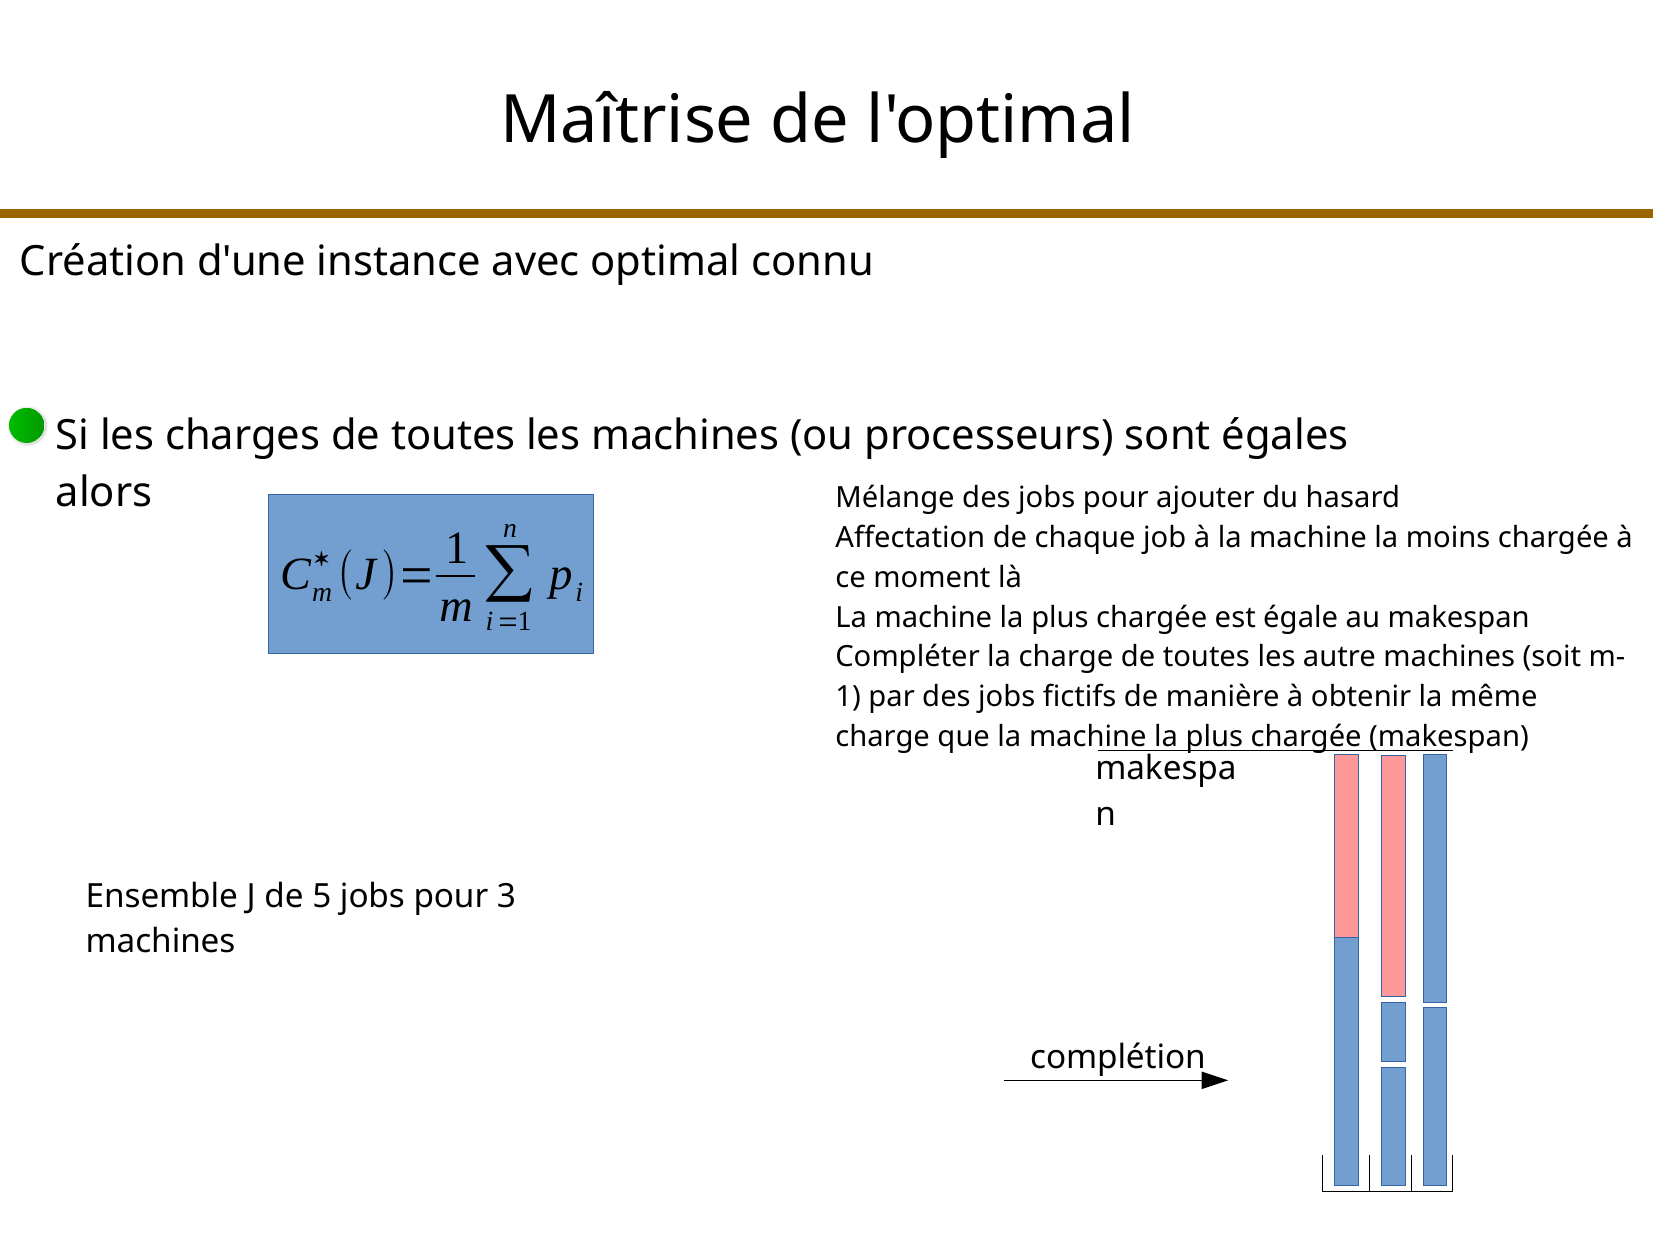

# Maîtrise de l'optimal
Création d'une instance avec optimal connu
Si les charges de toutes les machines (ou processeurs) sont égales alors
Mélange des jobs pour ajouter du hasard
Affectation de chaque job à la machine la moins chargée à ce moment là
La machine la plus chargée est égale au makespan
Compléter la charge de toutes les autre machines (soit m-1) par des jobs fictifs de manière à obtenir la même charge que la machine la plus chargée (makespan)
makespan
Ensemble J de 5 jobs pour 3 machines
complétion